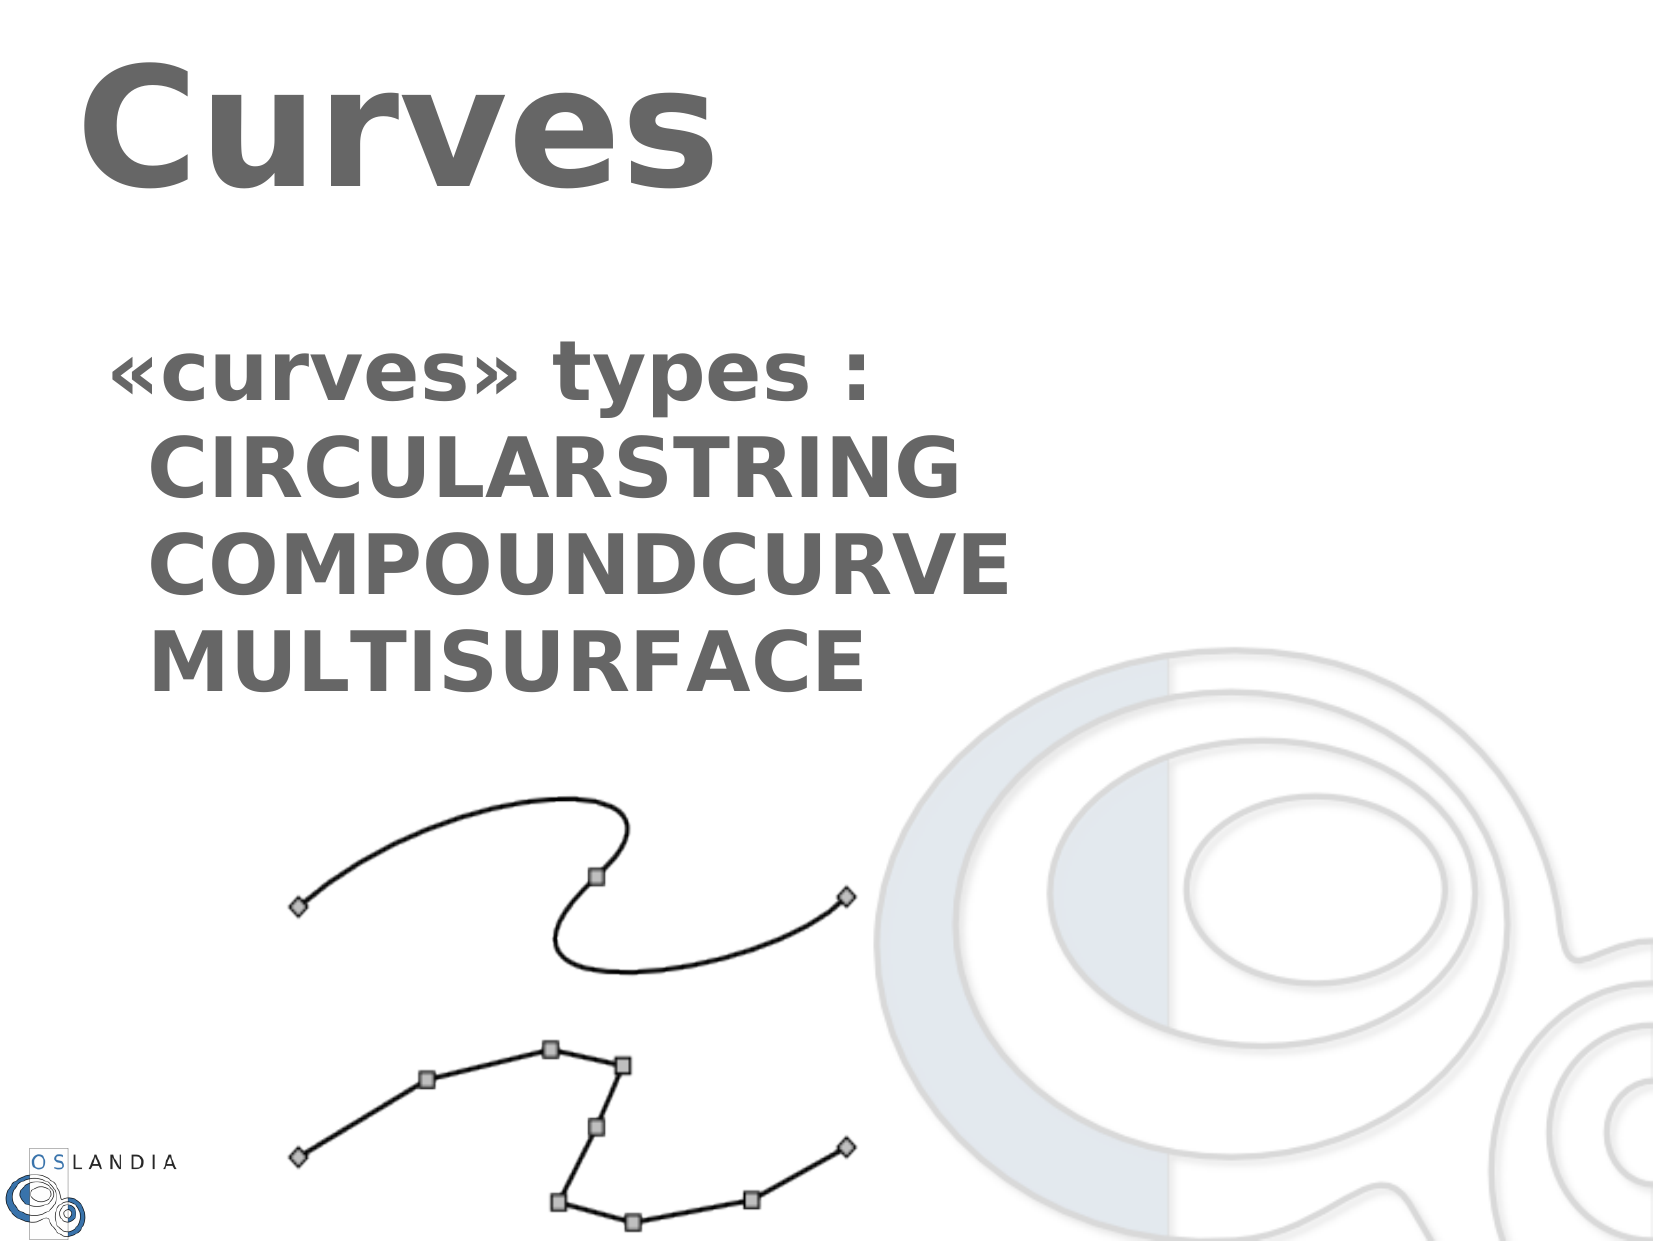

# Curves
«curves» types :
CIRCULARSTRING
COMPOUNDCURVE
MULTISURFACE